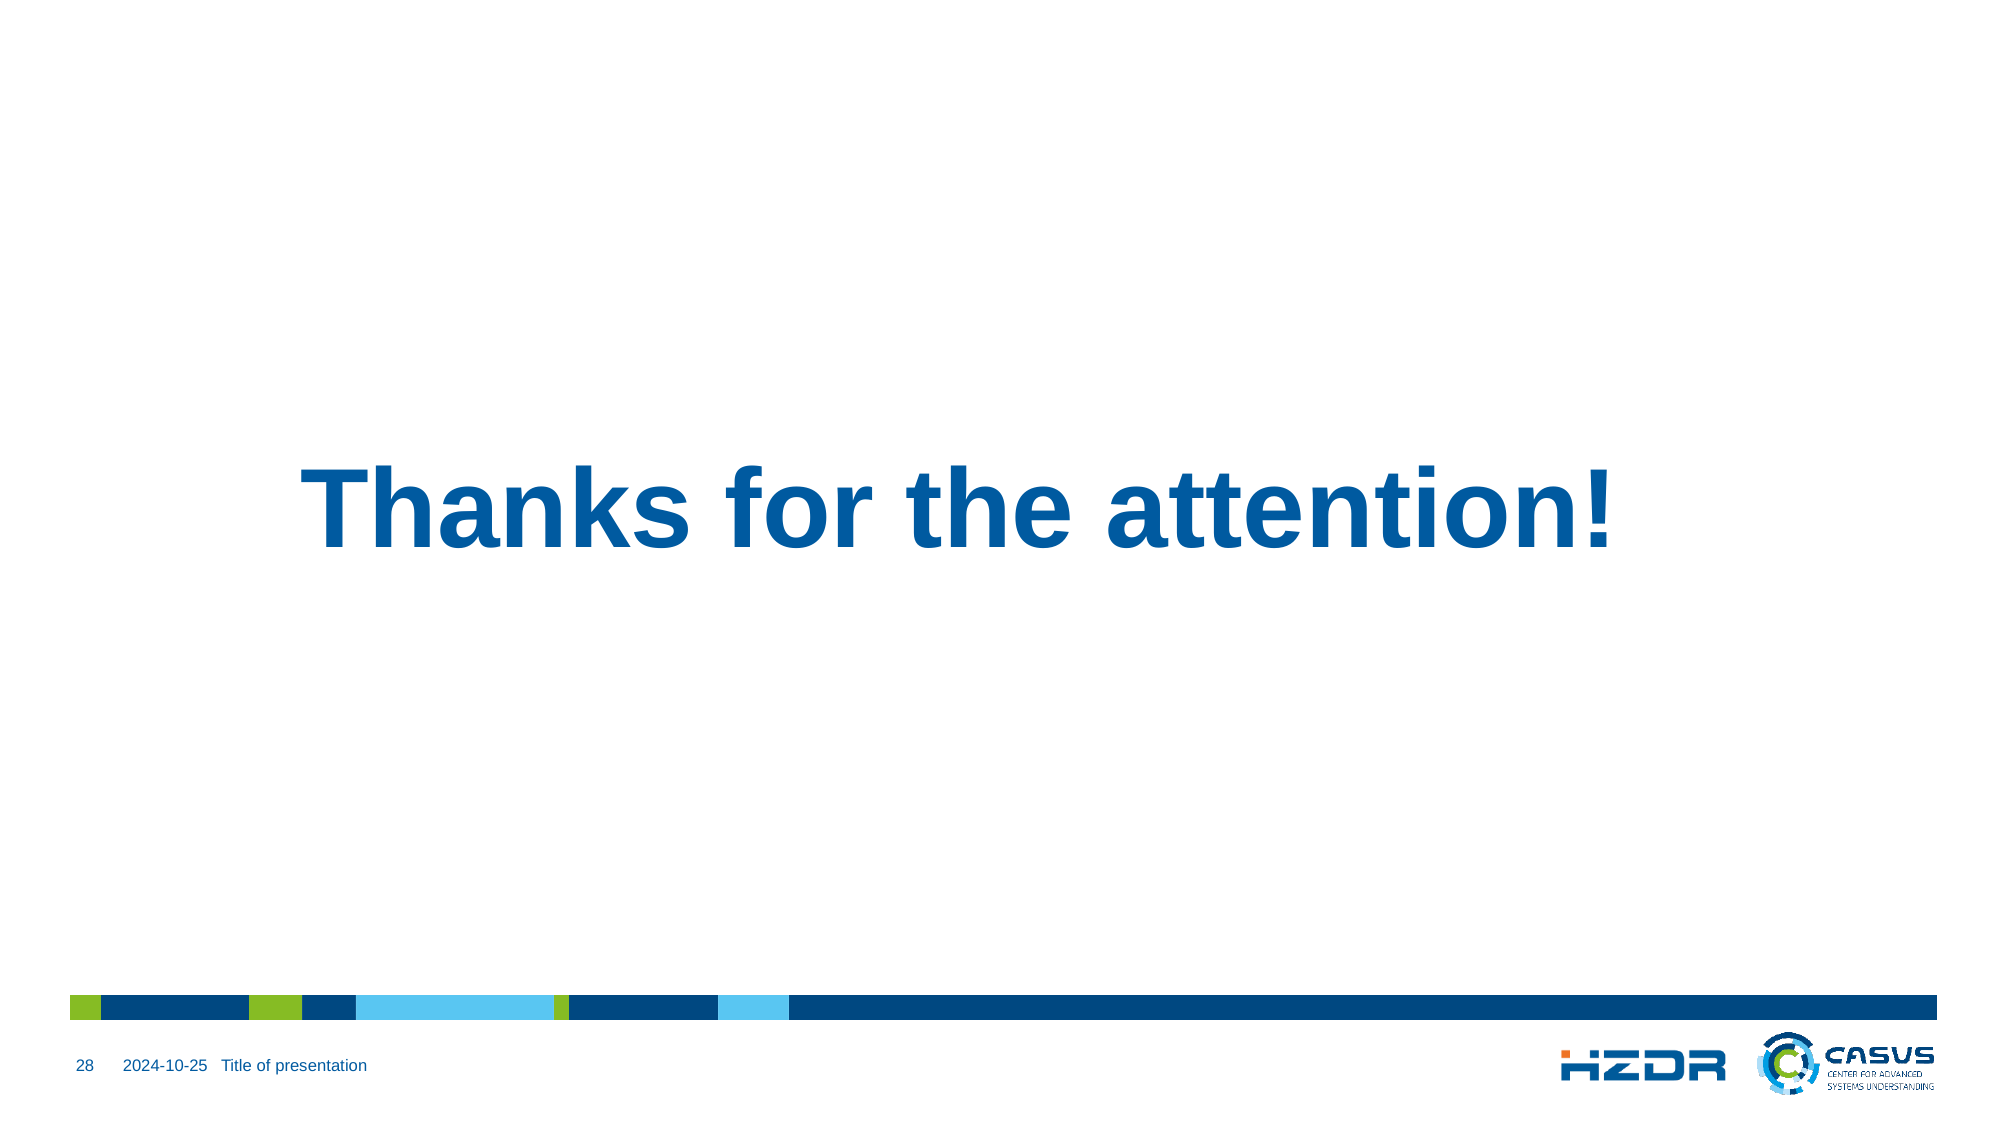

# Thanks for the attention!
28
2024-10-25
Title of presentation